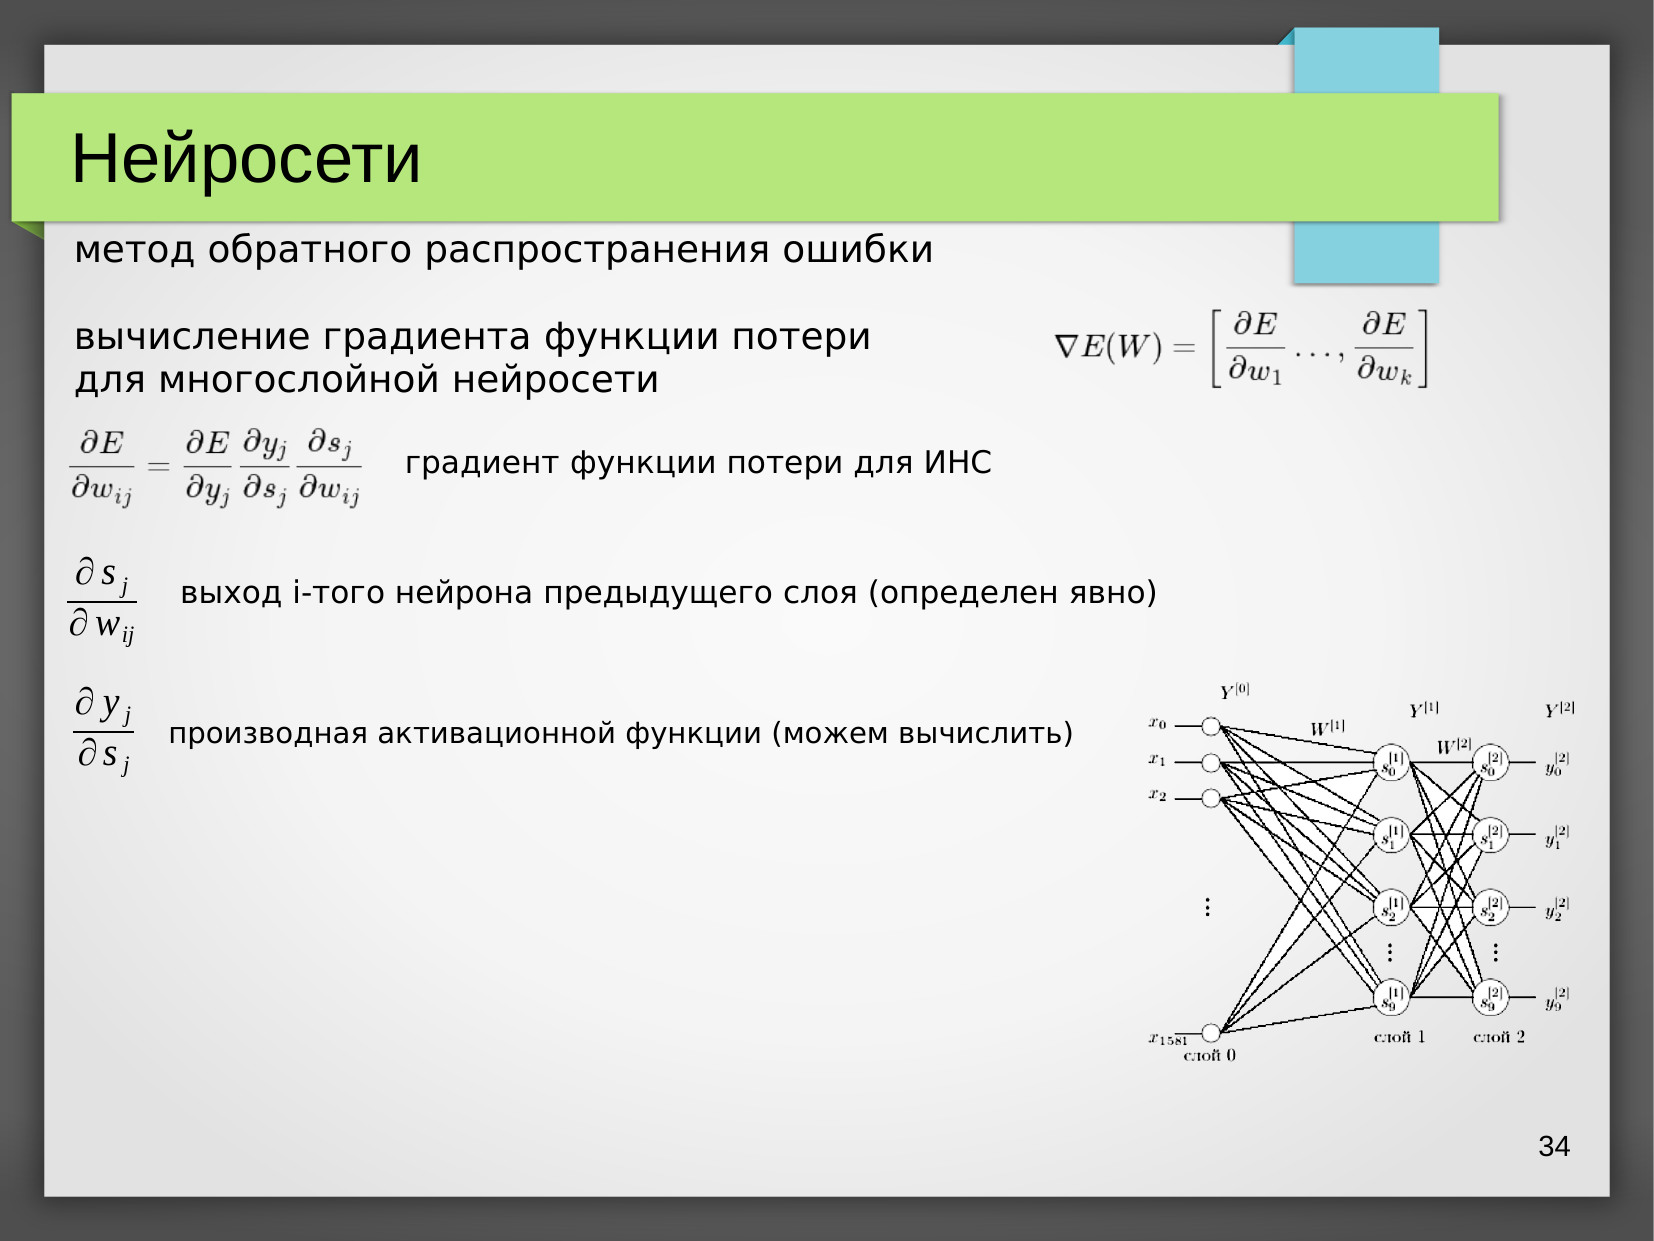

# Нейросети
метод обратного распространения ошибки
вычисление градиента функции потери
для многослойной нейросети
градиент функции потери для ИНС
выход i-того нейрона предыдущего слоя (определен явно)
производная активационной функции (можем вычислить)
34